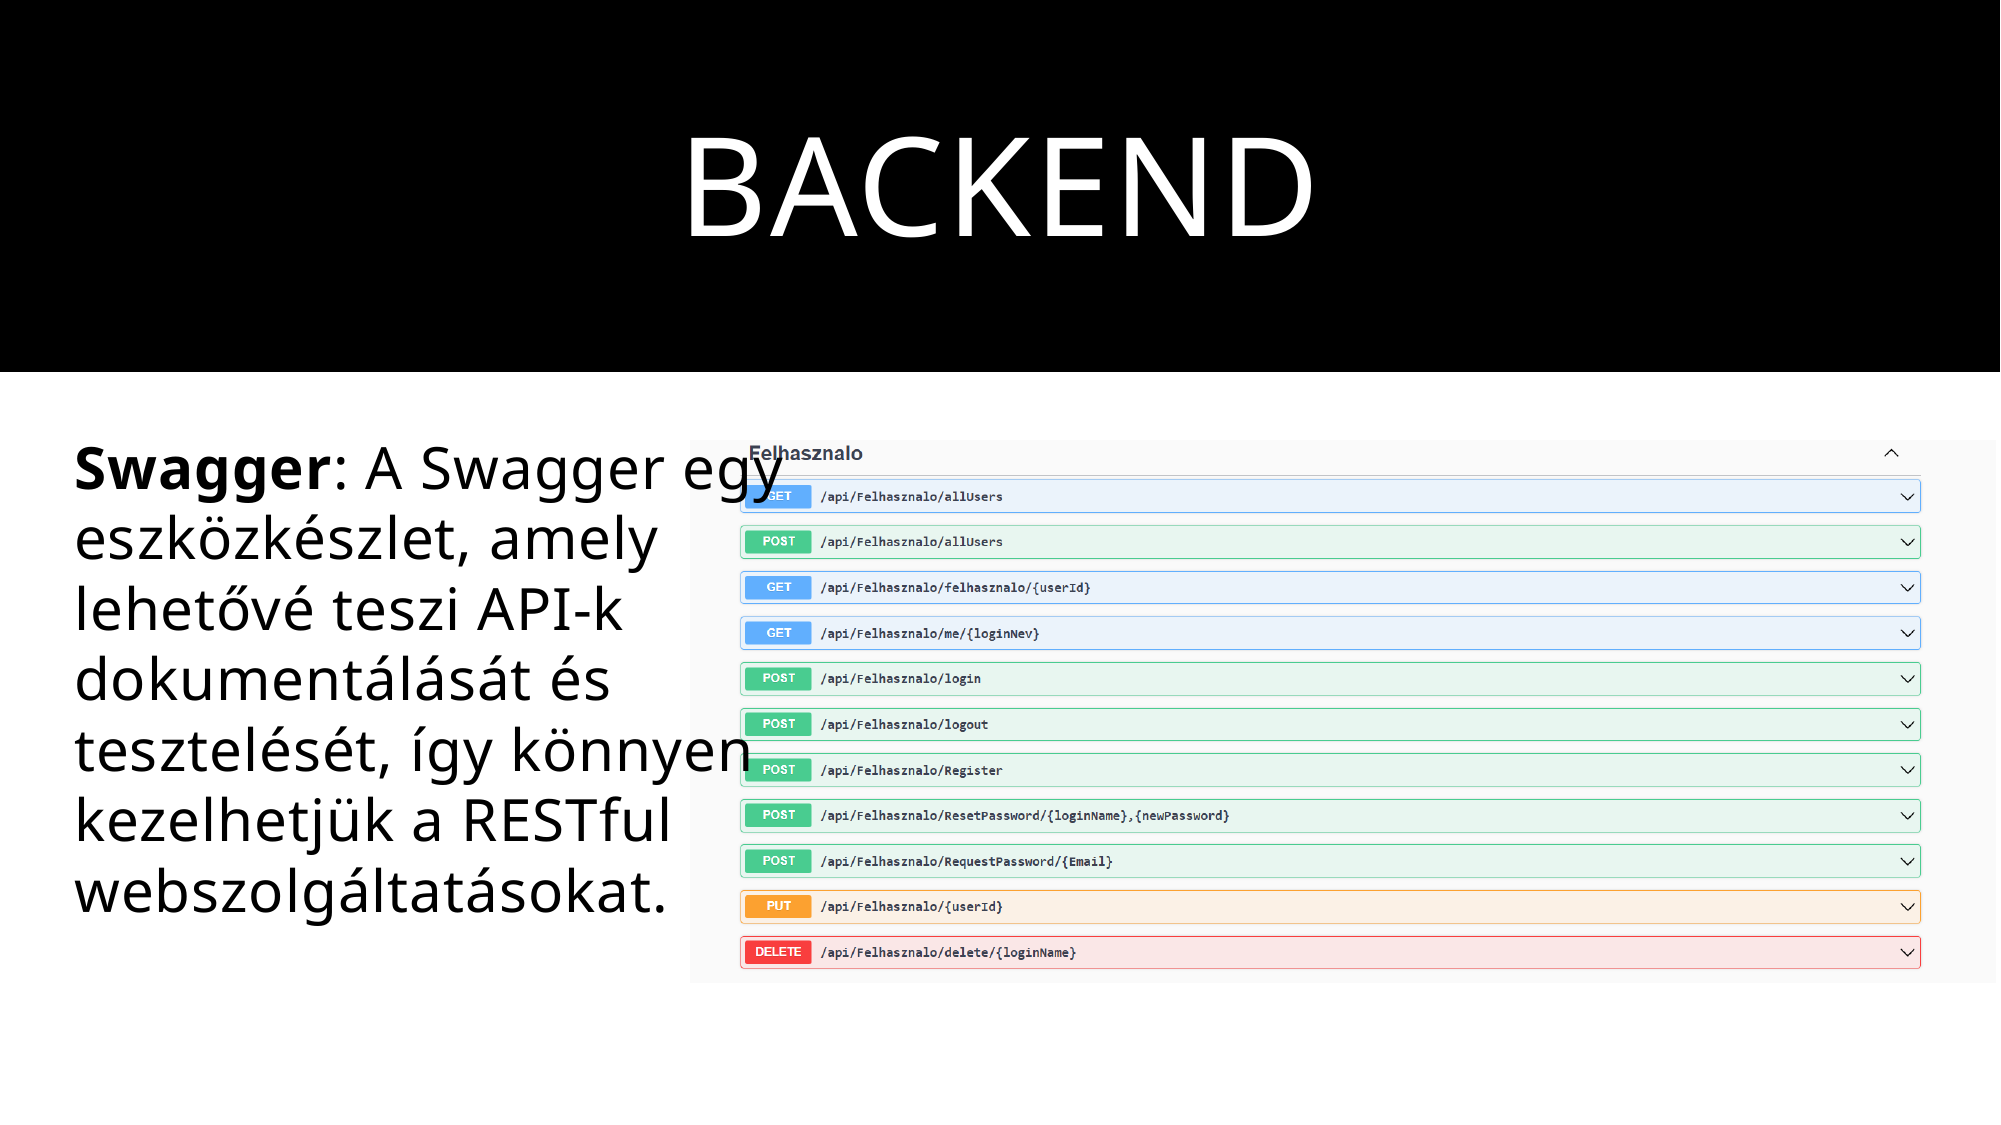

# Backend
Swagger: A Swagger egy eszközkészlet, amely lehetővé teszi API-k dokumentálását és tesztelését, így könnyen kezelhetjük a RESTful webszolgáltatásokat.